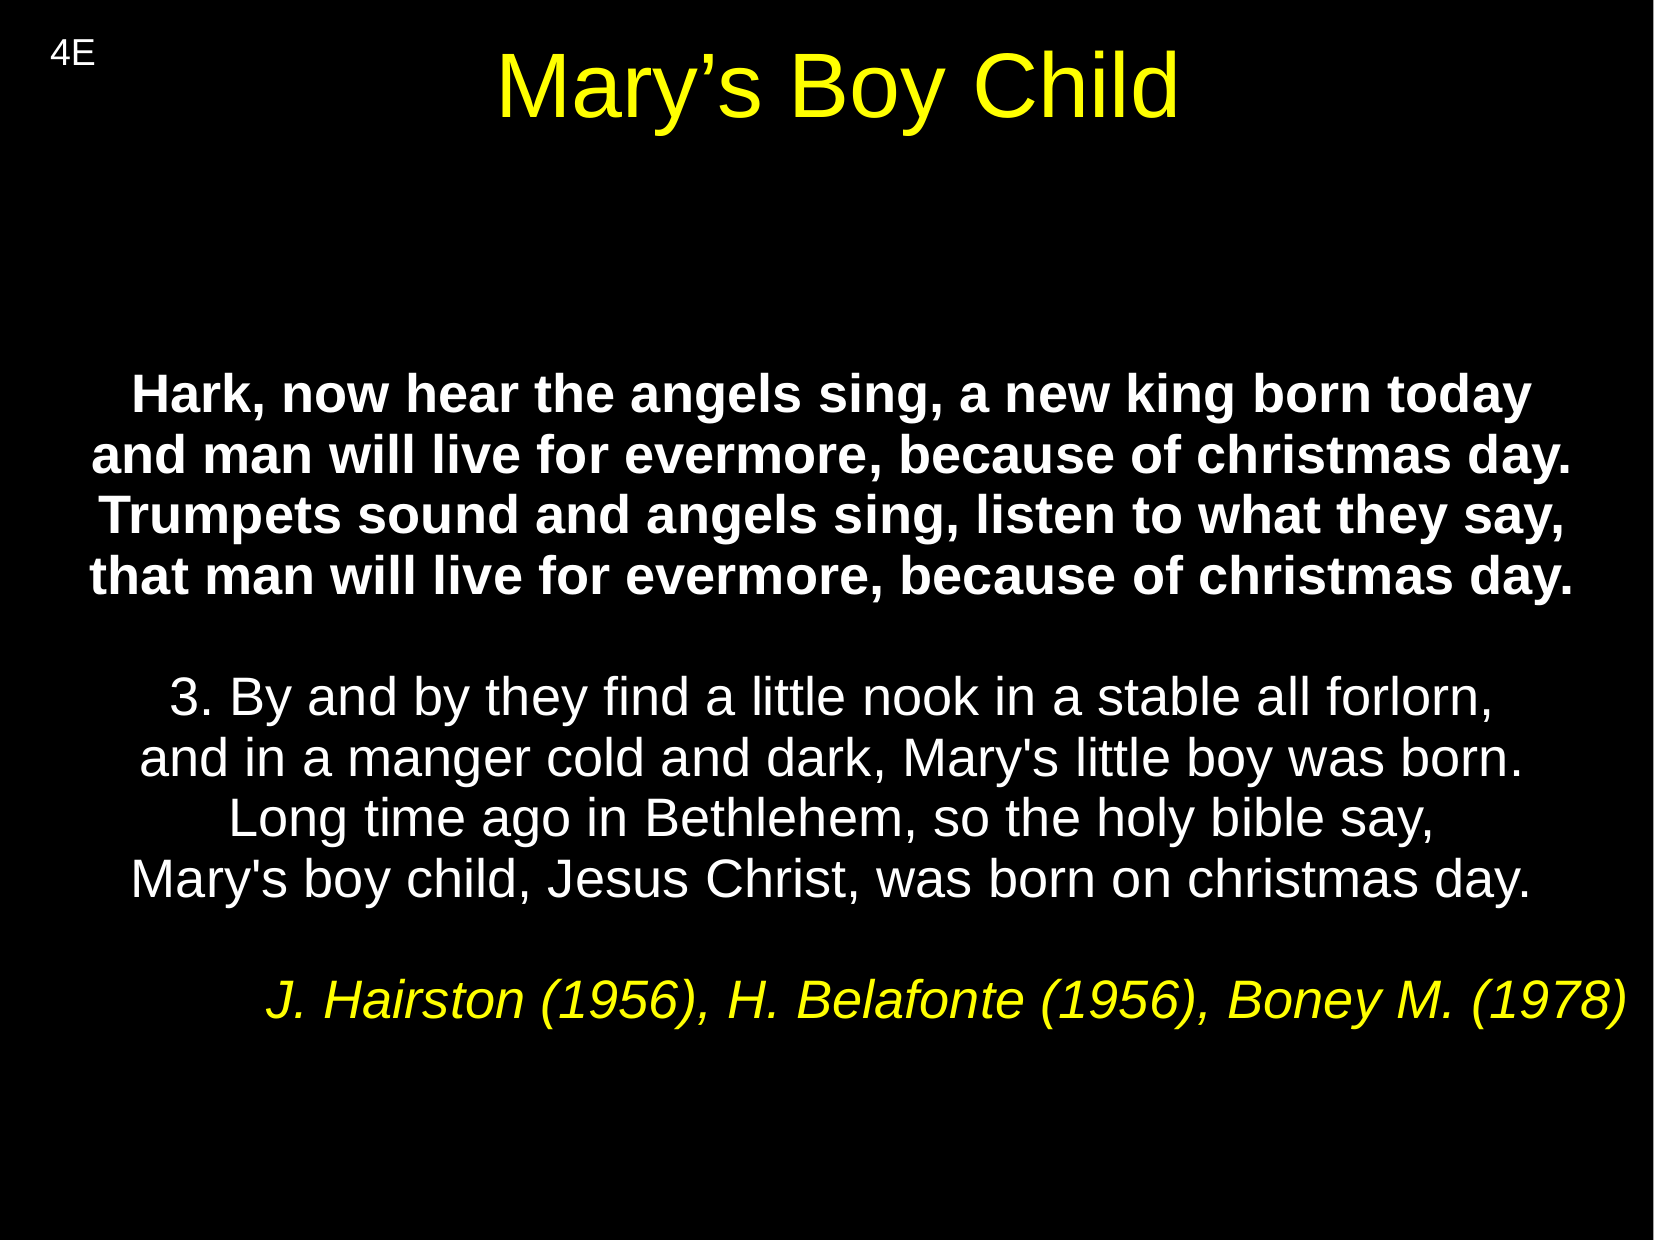

# Mary’s Boy Child
4E
Hark, now hear the angels sing, a new king born today
and man will live for evermore, because of christmas day.
Trumpets sound and angels sing, listen to what they say,
that man will live for evermore, because of christmas day.
3. By and by they find a little nook in a stable all forlorn,
and in a manger cold and dark, Mary's little boy was born.
Long time ago in Bethlehem, so the holy bible say,
Mary's boy child, Jesus Christ, was born on christmas day.
J. Hairston (1956), H. Belafonte (1956), Boney M. (1978)